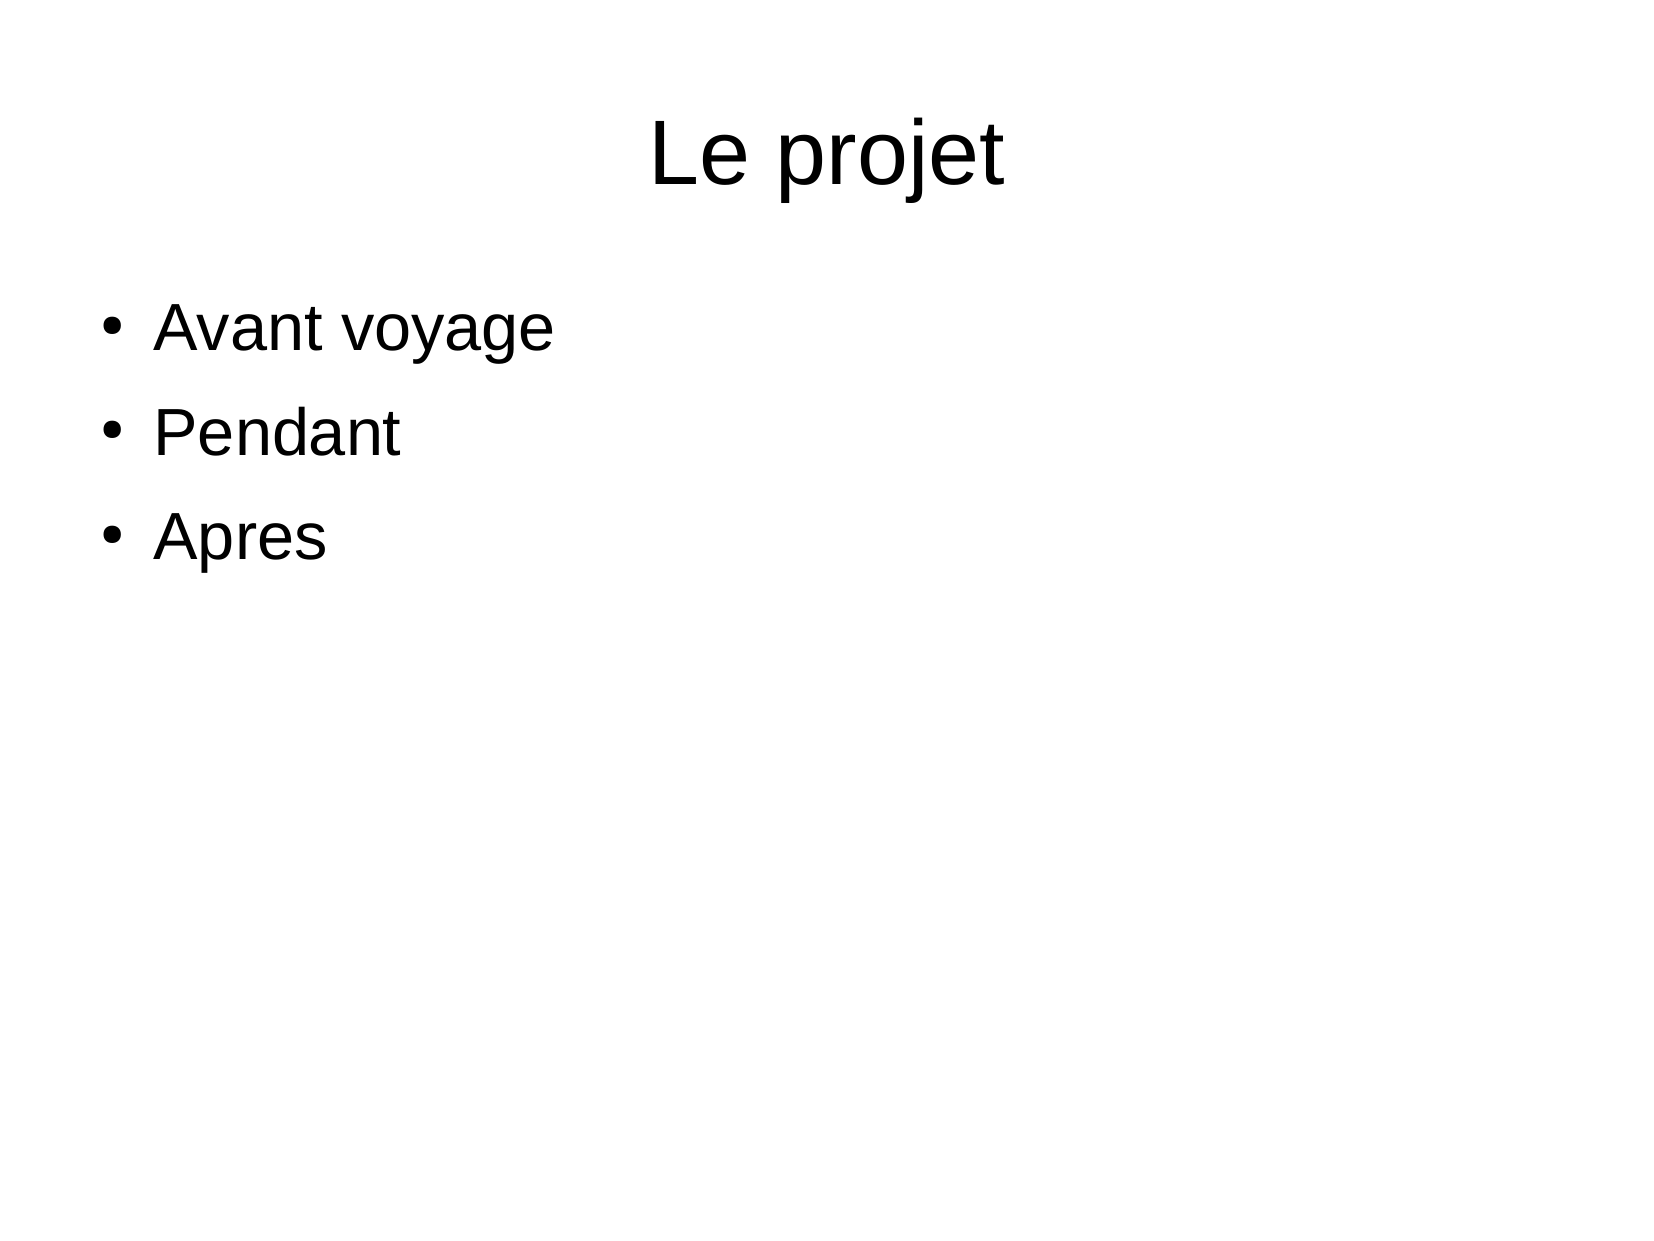

# Le projet
Avant voyage
Pendant
Apres